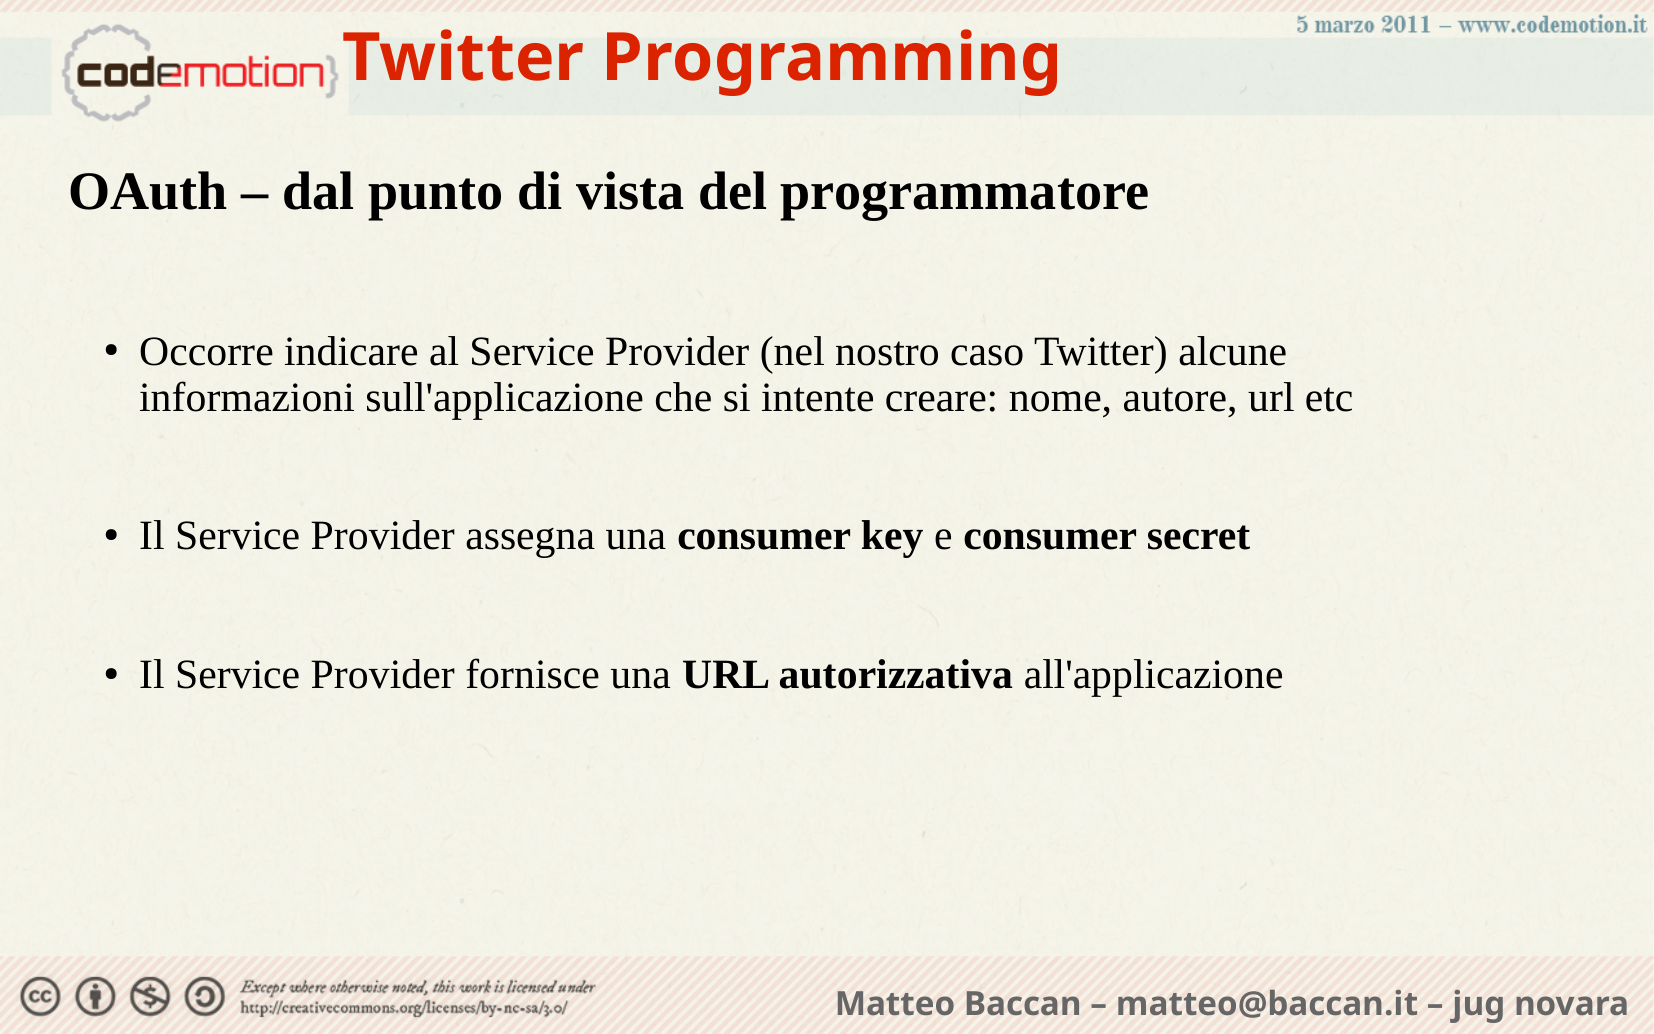

# Twitter Programming
OAuth – dal punto di vista del programmatore
Occorre indicare al Service Provider (nel nostro caso Twitter) alcune informazioni sull'applicazione che si intente creare: nome, autore, url etc
Il Service Provider assegna una consumer key e consumer secret
Il Service Provider fornisce una URL autorizzativa all'applicazione
11
Twitter Programming - Matteo Baccan - matteo@baccan.it